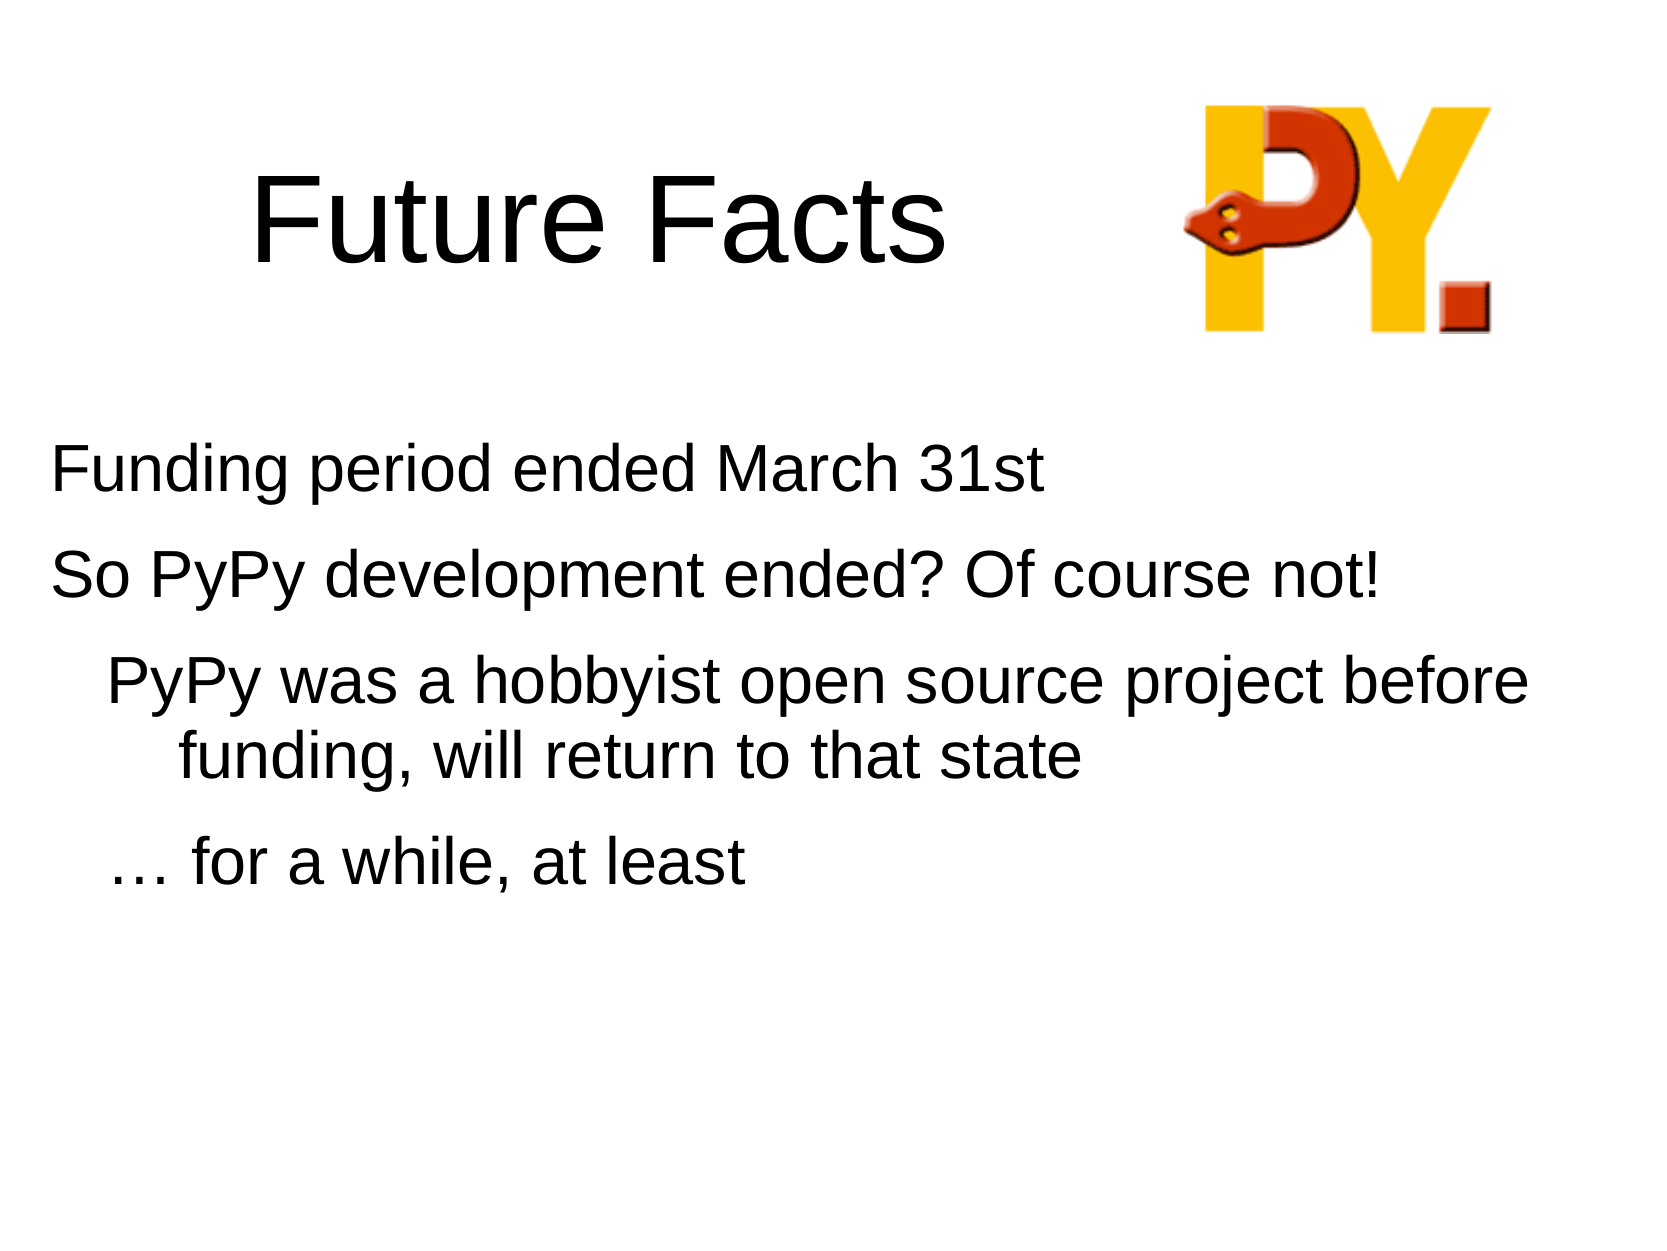

# Future Facts
Funding period ended March 31st
So PyPy development ended? Of course not!
PyPy was a hobbyist open source project before funding, will return to that state
… for a while, at least